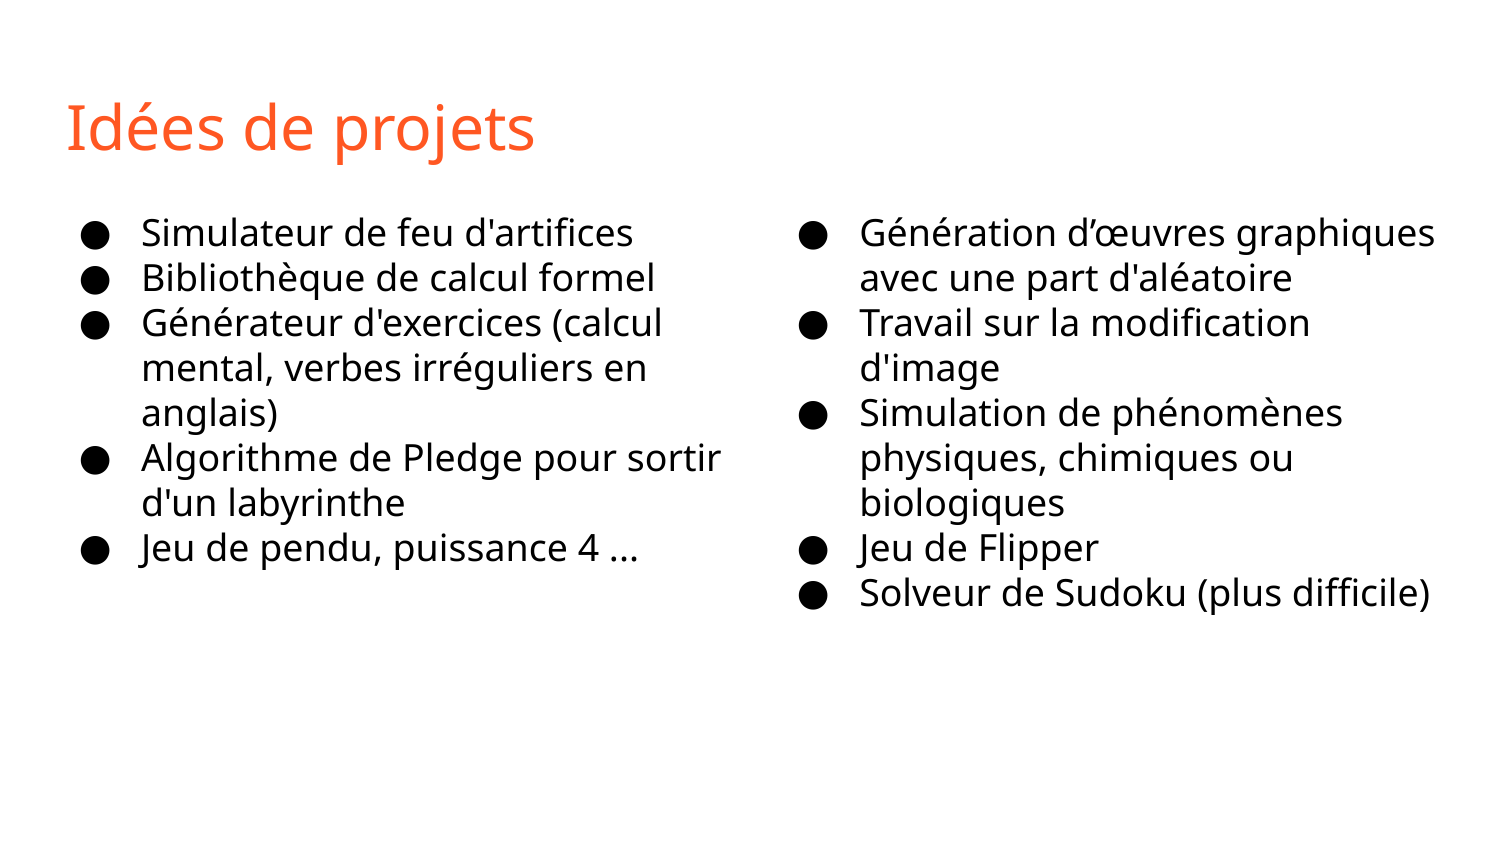

# Idées de projets
Simulateur de feu d'artifices
Bibliothèque de calcul formel
Générateur d'exercices (calcul mental, verbes irréguliers en anglais)
Algorithme de Pledge pour sortir d'un labyrinthe
Jeu de pendu, puissance 4 ...
Génération d’œuvres graphiques avec une part d'aléatoire
Travail sur la modification d'image
Simulation de phénomènes physiques, chimiques ou biologiques
Jeu de Flipper
Solveur de Sudoku (plus difficile)